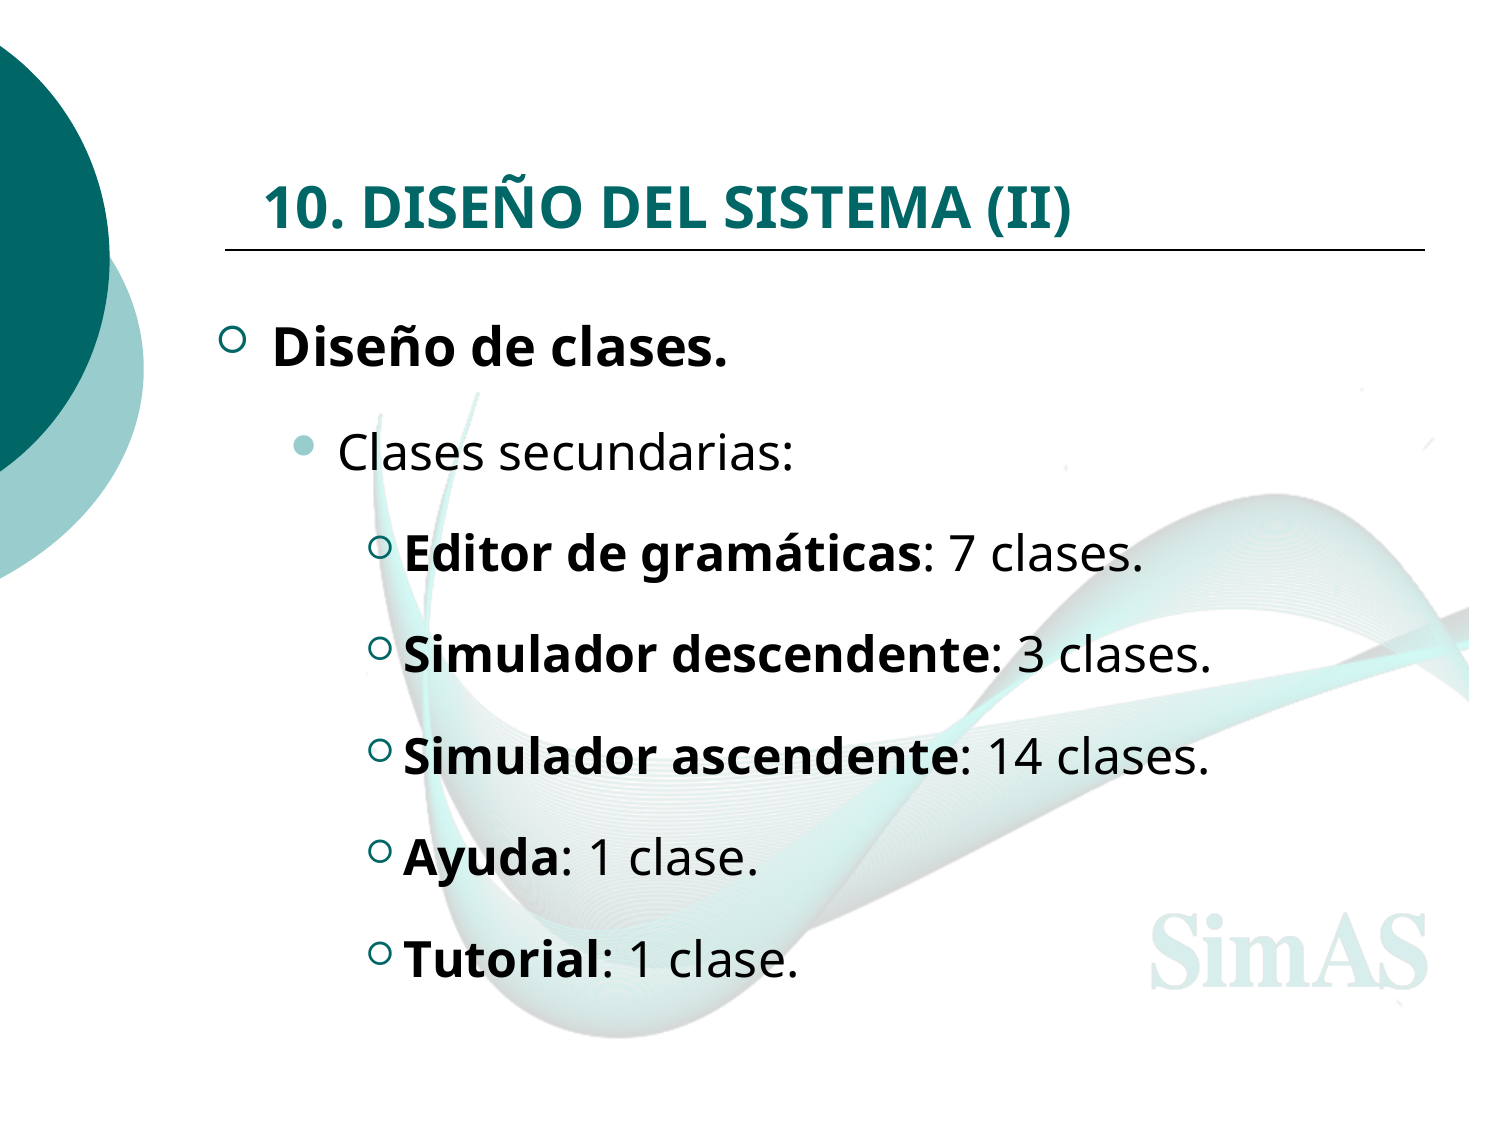

# 10. DISEÑO DEL SISTEMA (II)
Diseño de clases.
Clases secundarias:
Editor de gramáticas: 7 clases.
Simulador descendente: 3 clases.
Simulador ascendente: 14 clases.
Ayuda: 1 clase.
Tutorial: 1 clase.